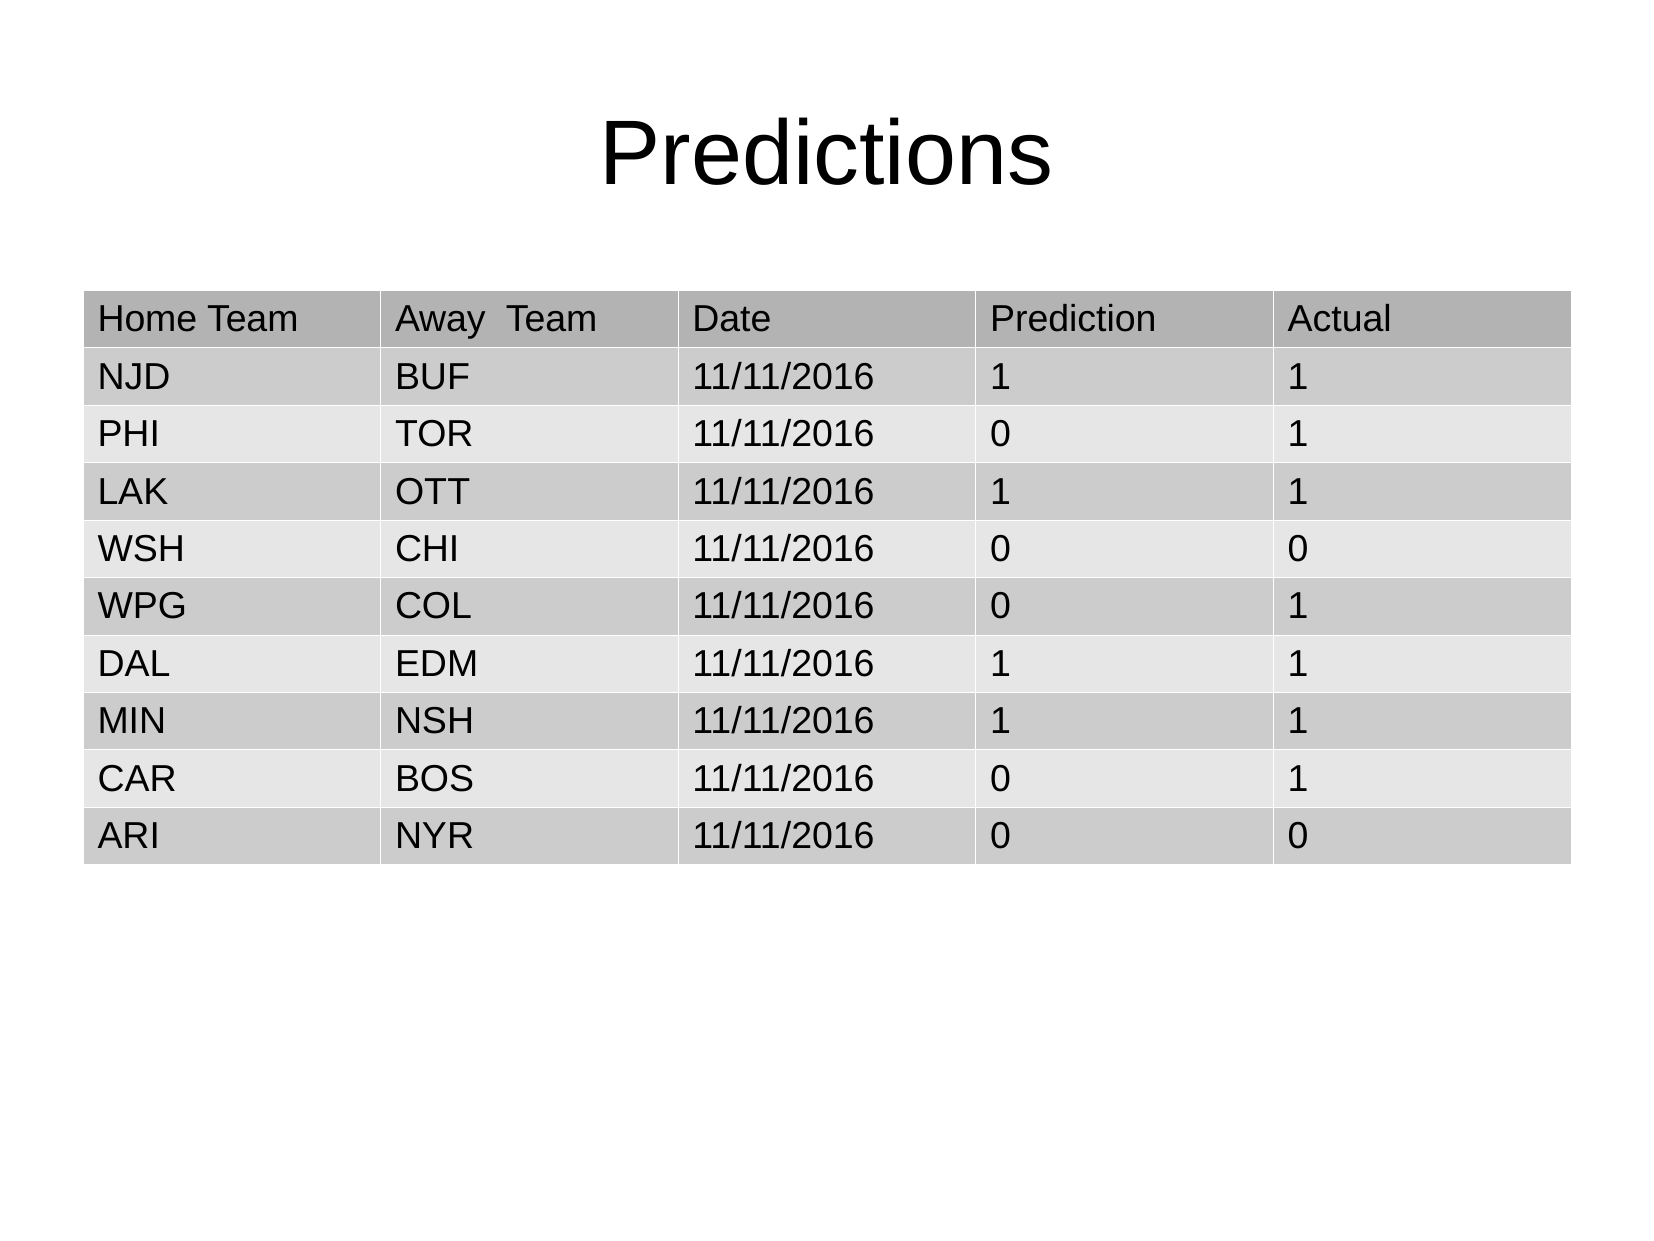

# Predictions
| Home Team | Away Team | Date | Prediction | Actual |
| --- | --- | --- | --- | --- |
| NJD | BUF | 11/11/2016 | 1 | 1 |
| PHI | TOR | 11/11/2016 | 0 | 1 |
| LAK | OTT | 11/11/2016 | 1 | 1 |
| WSH | CHI | 11/11/2016 | 0 | 0 |
| WPG | COL | 11/11/2016 | 0 | 1 |
| DAL | EDM | 11/11/2016 | 1 | 1 |
| MIN | NSH | 11/11/2016 | 1 | 1 |
| CAR | BOS | 11/11/2016 | 0 | 1 |
| ARI | NYR | 11/11/2016 | 0 | 0 |